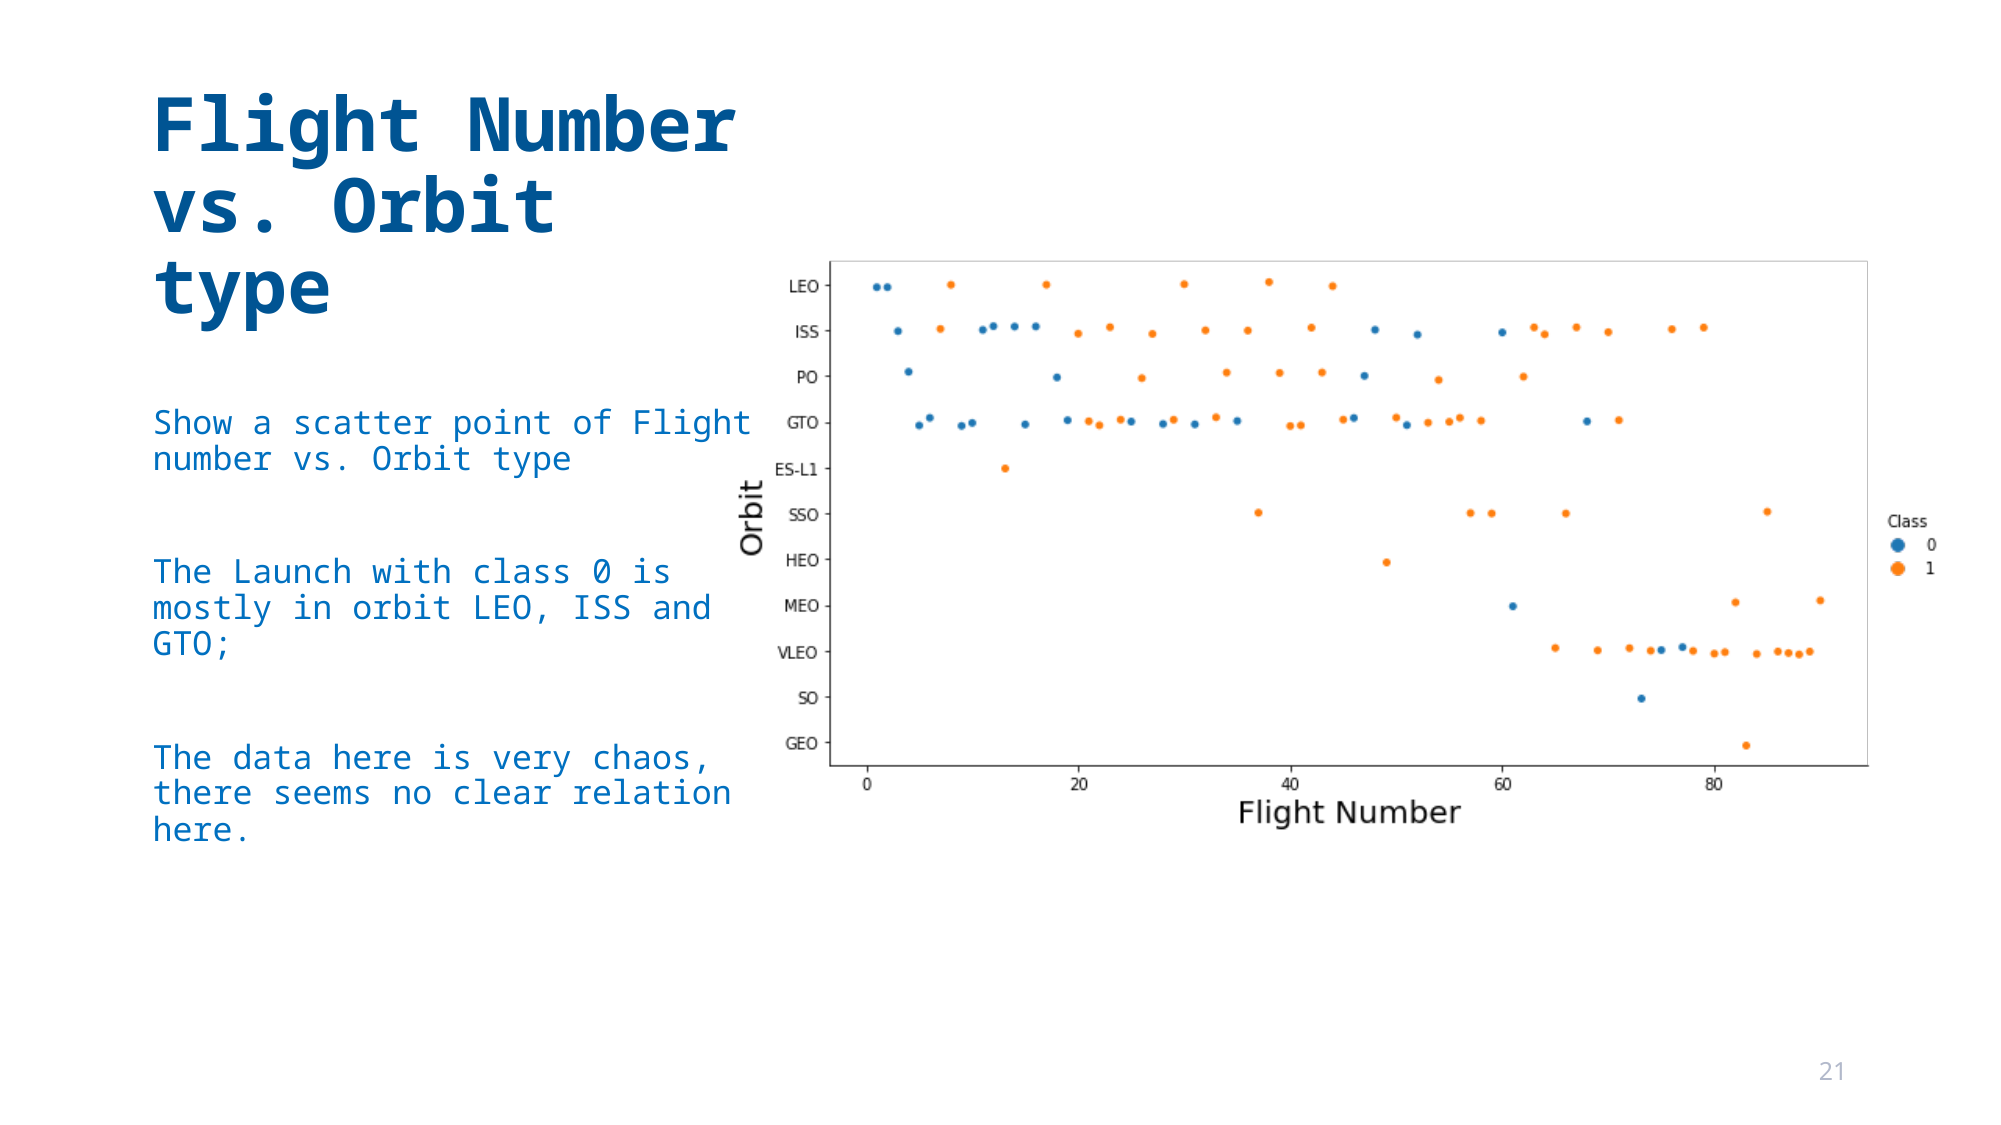

# Flight Number vs. Orbit type
Show a scatter point of Flight number vs. Orbit type
The Launch with class 0 is mostly in orbit LEO, ISS and GTO;
The data here is very chaos, there seems no clear relation here.